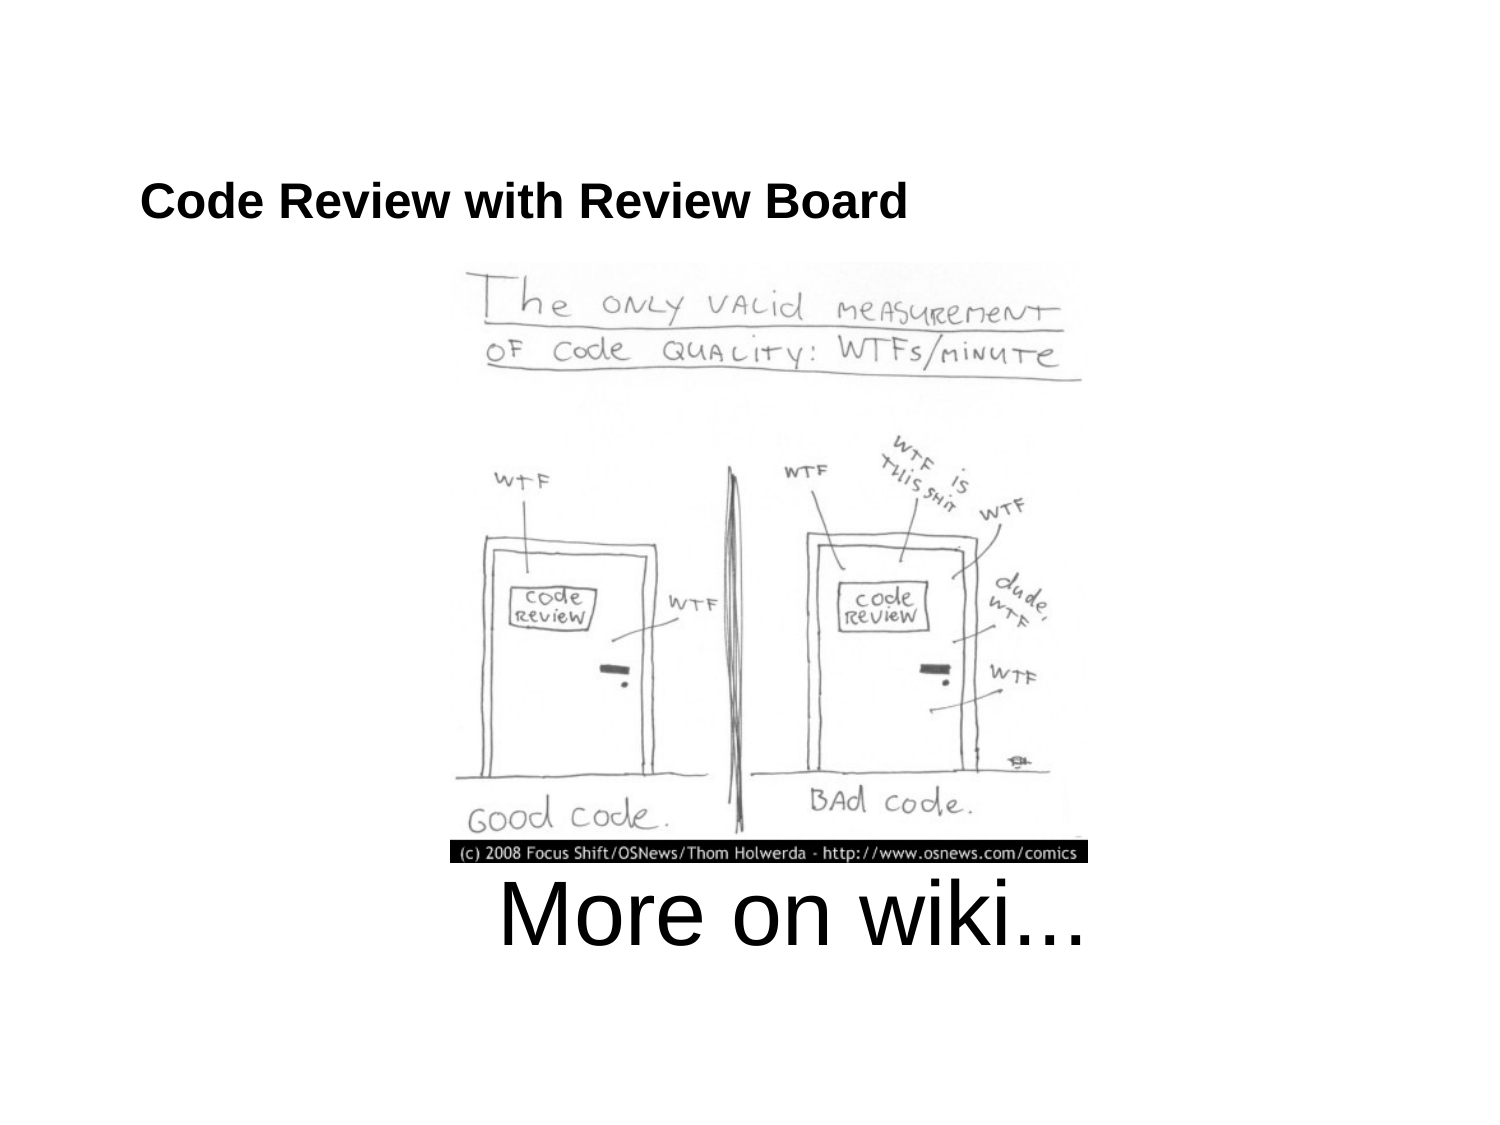

Code Review with Review Board
# More on wiki...